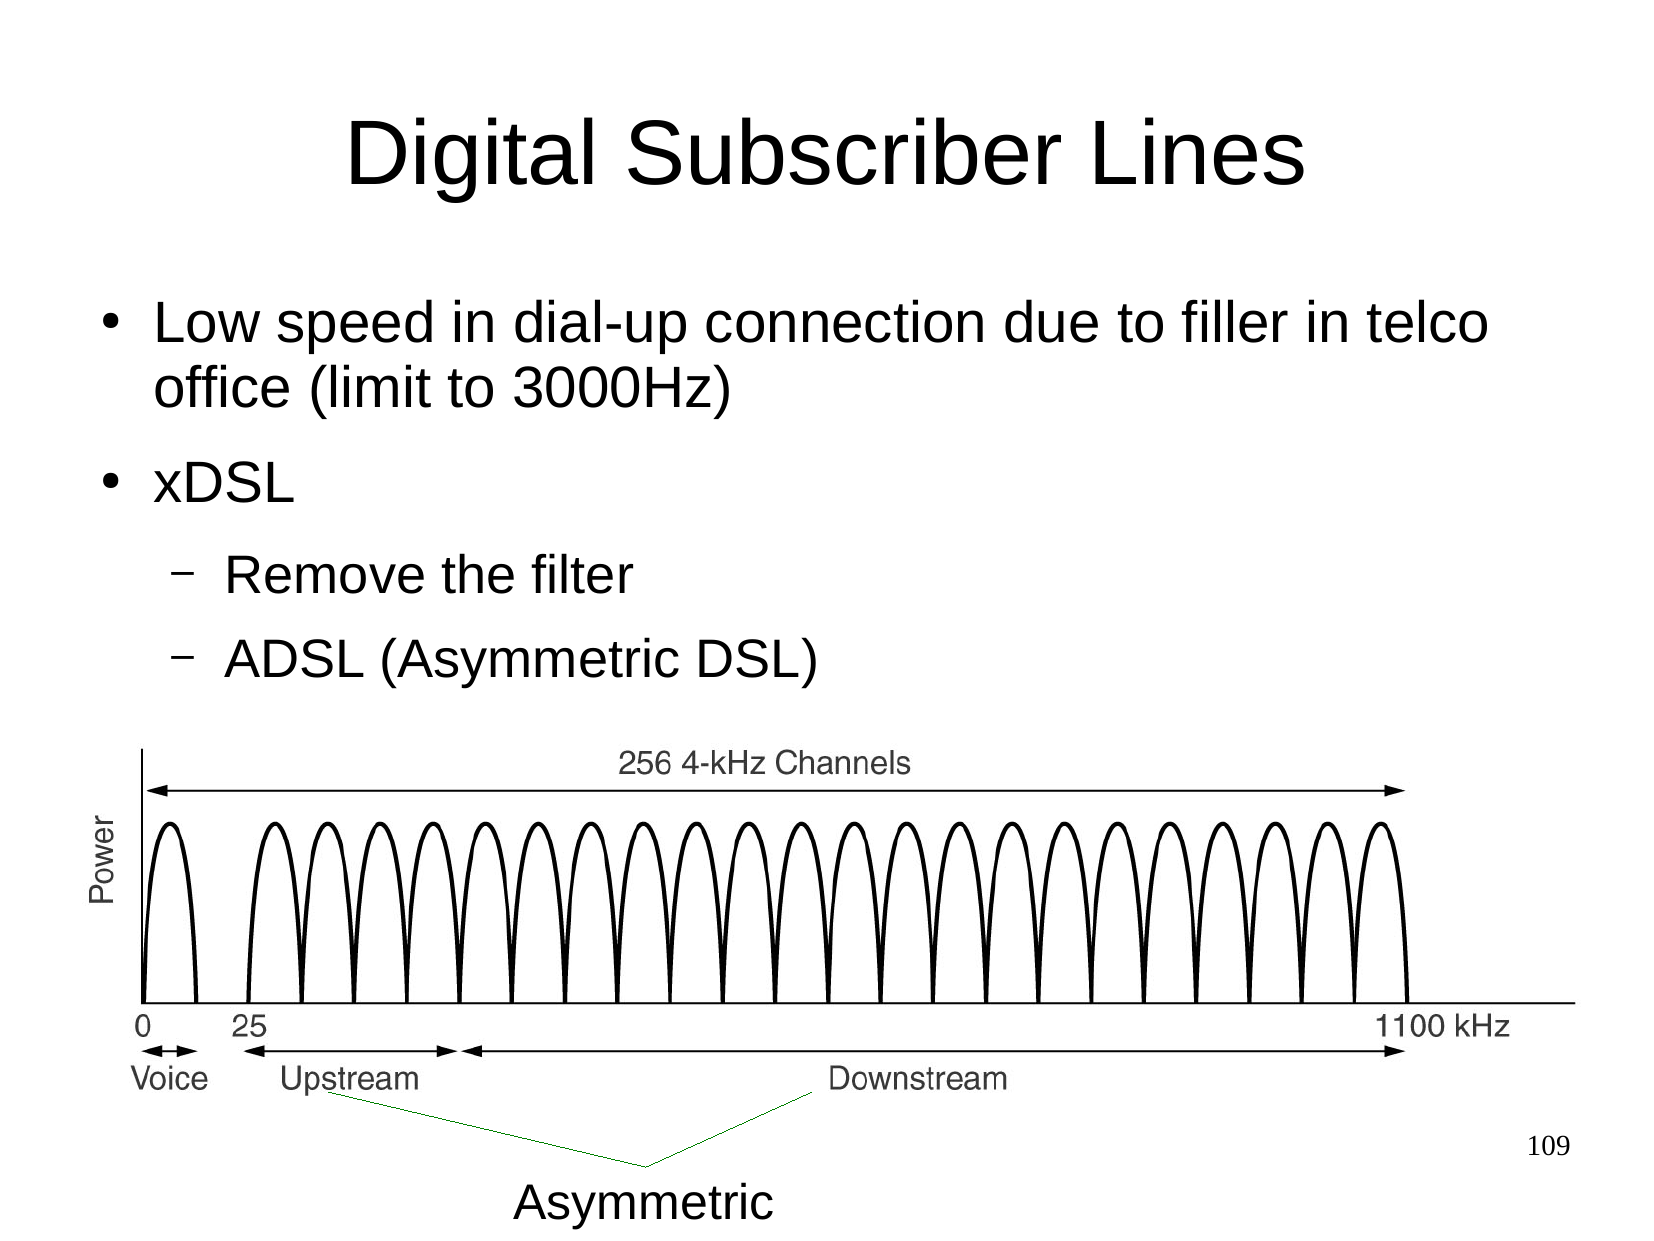

# Digital Subscriber Lines
Low speed in dial-up connection due to filler in telco office (limit to 3000Hz)
xDSL
Remove the filter
ADSL (Asymmetric DSL)
Asymmetric
109